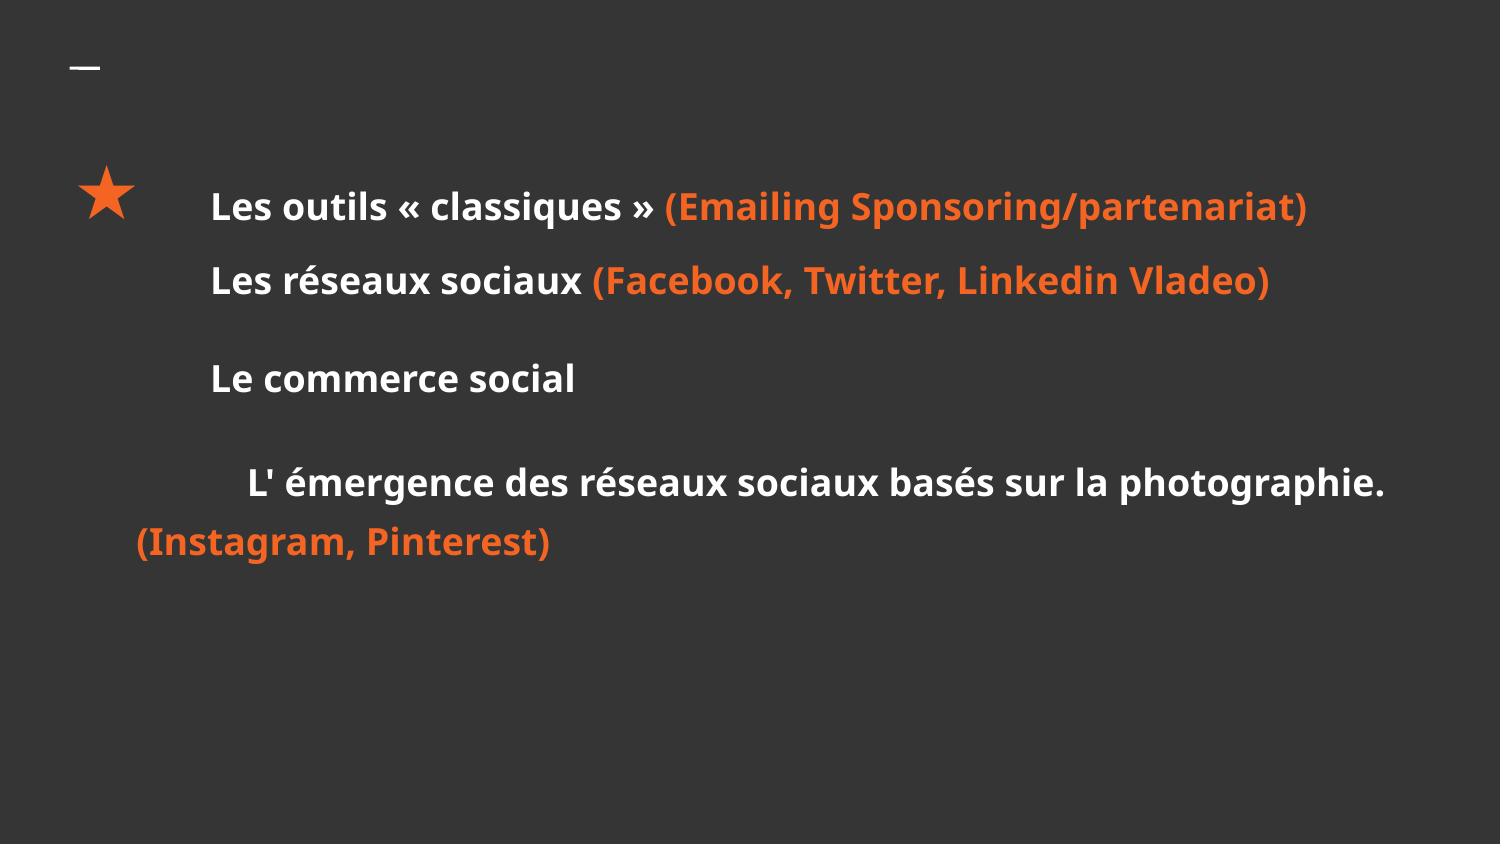

# Les outils « classiques » (Emailing Sponsoring/partenariat) Les réseaux sociaux (Facebook, Twitter, Linkedin Vladeo) Le commerce social L' émergence des réseaux sociaux basés sur la photographie. (Instagram, Pinterest)